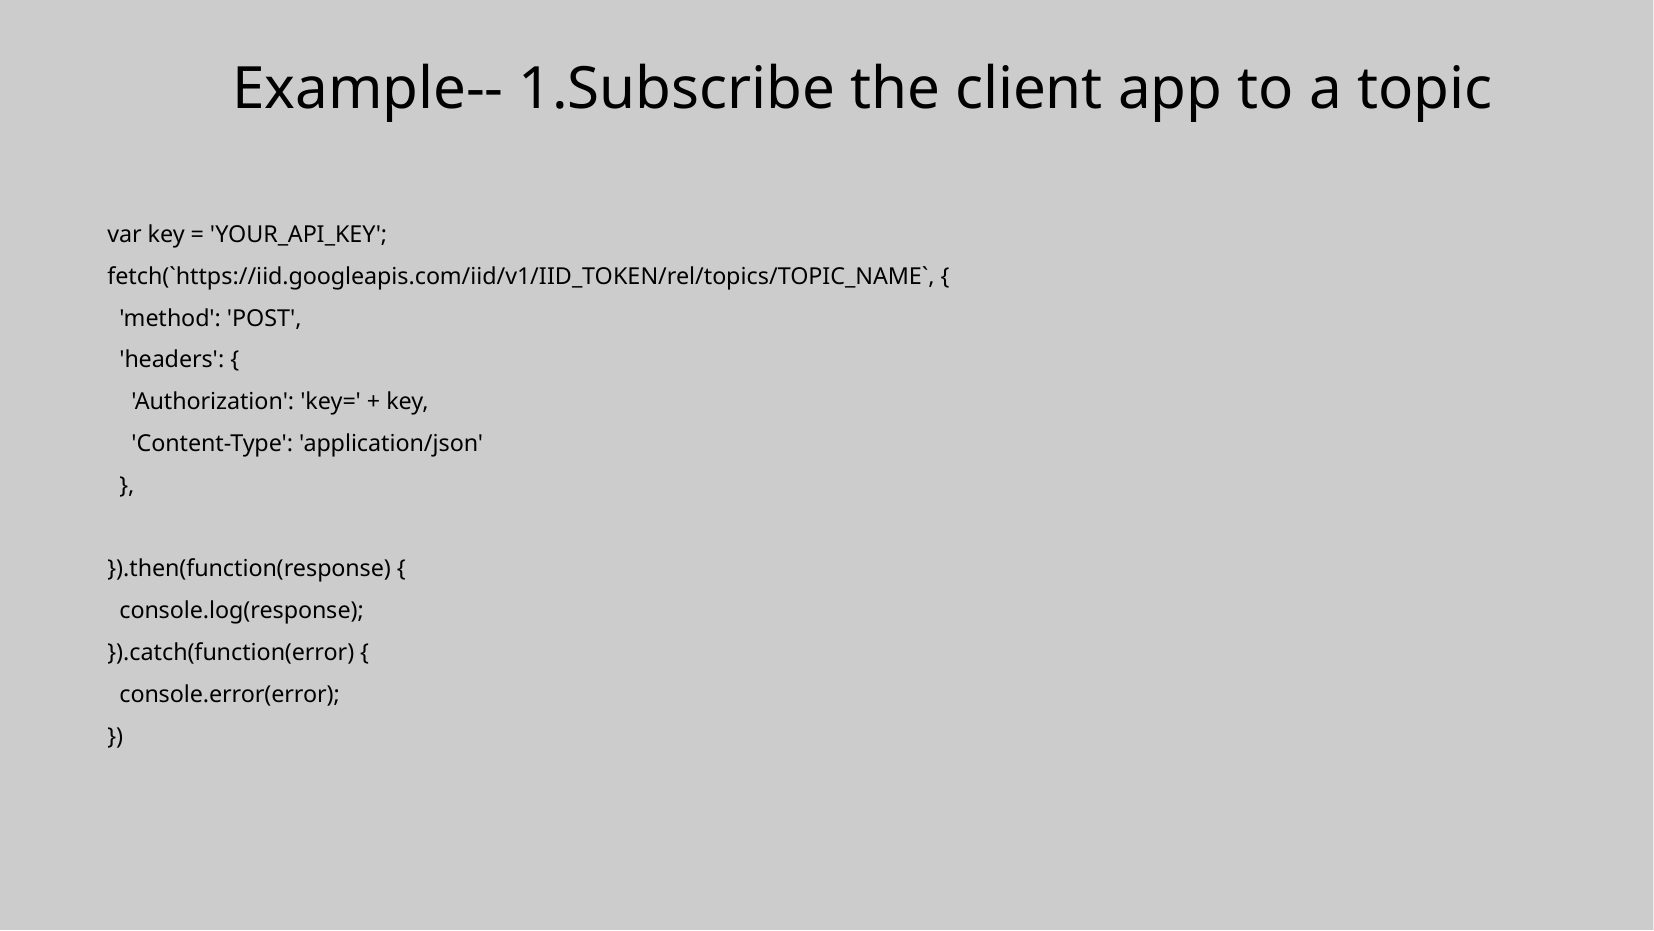

# Example-- 1.Subscribe the client app to a topic
var key = 'YOUR_API_KEY';
fetch(`https://iid.googleapis.com/iid/v1/IID_TOKEN/rel/topics/TOPIC_NAME`, {
 'method': 'POST',
 'headers': {
 'Authorization': 'key=' + key,
 'Content-Type': 'application/json'
 },
}).then(function(response) {
 console.log(response);
}).catch(function(error) {
 console.error(error);
})